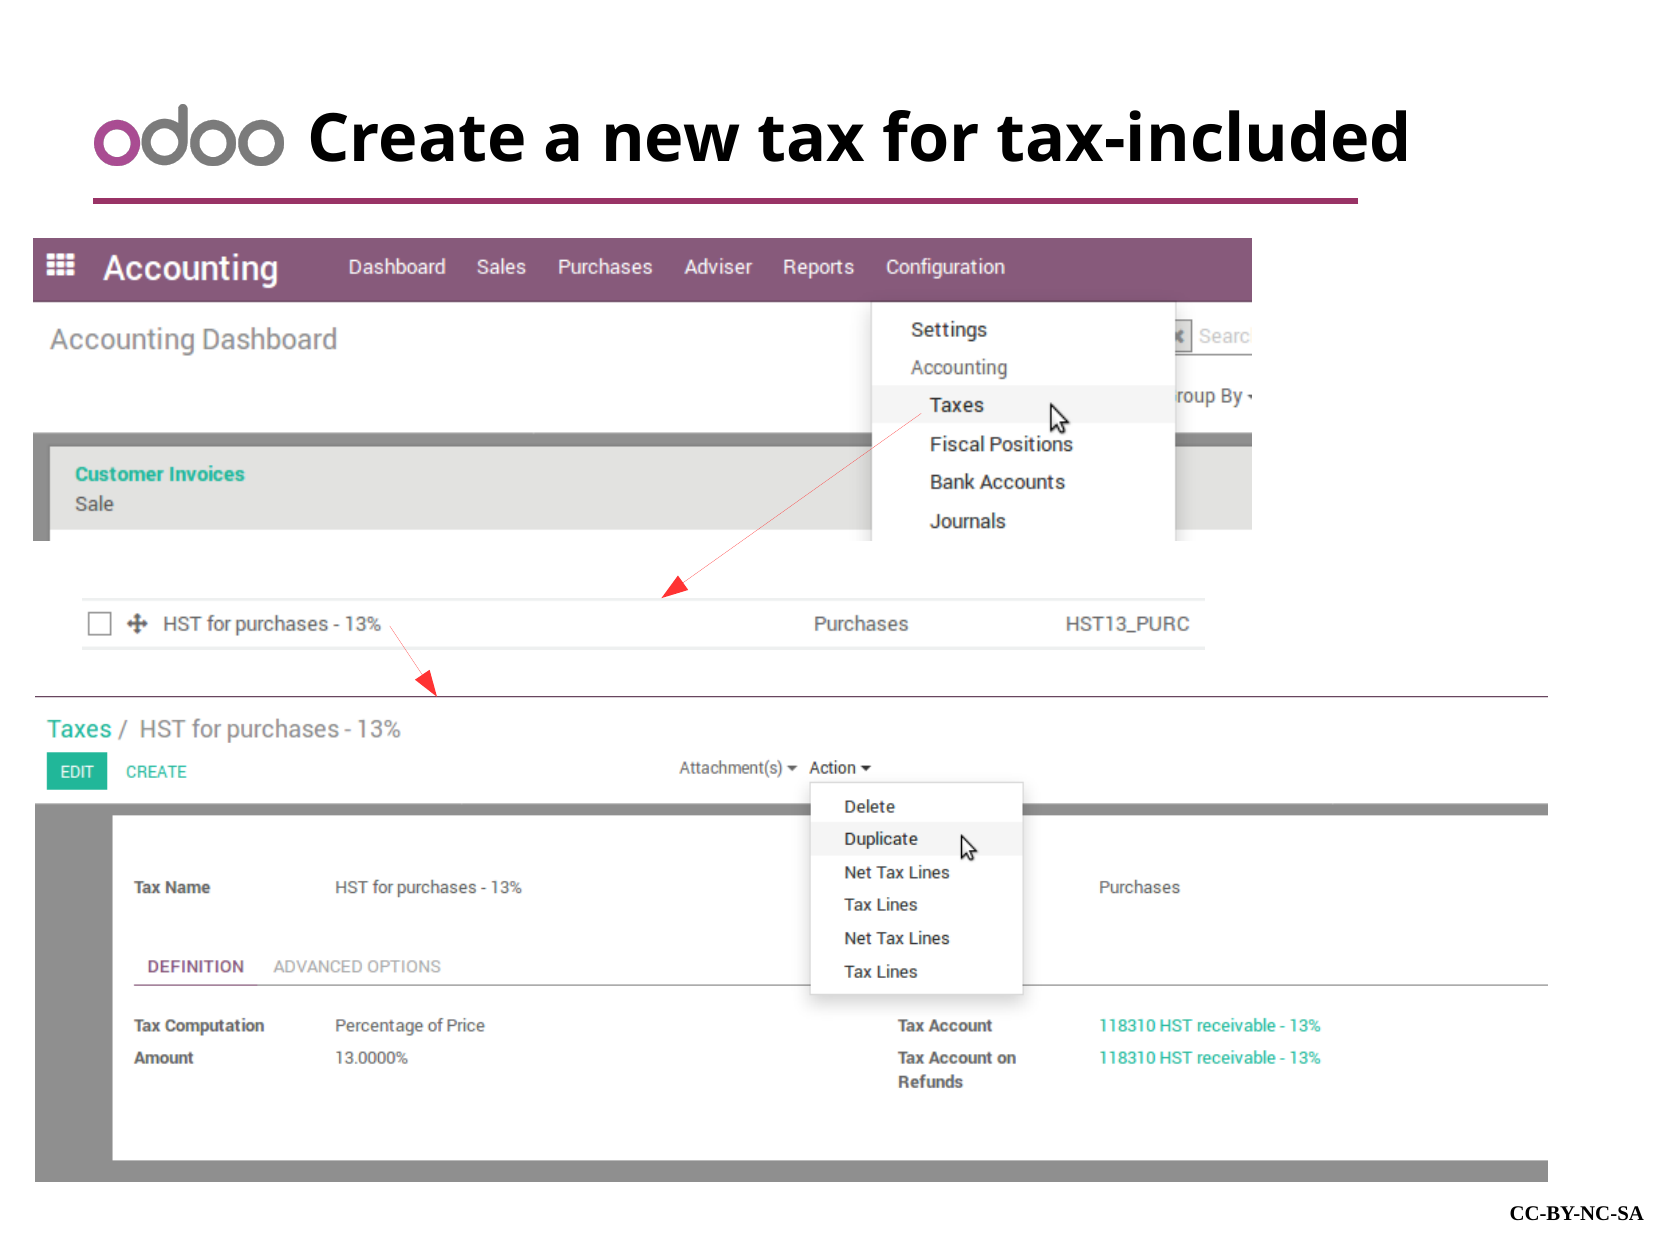

# Create a new tax for tax-included